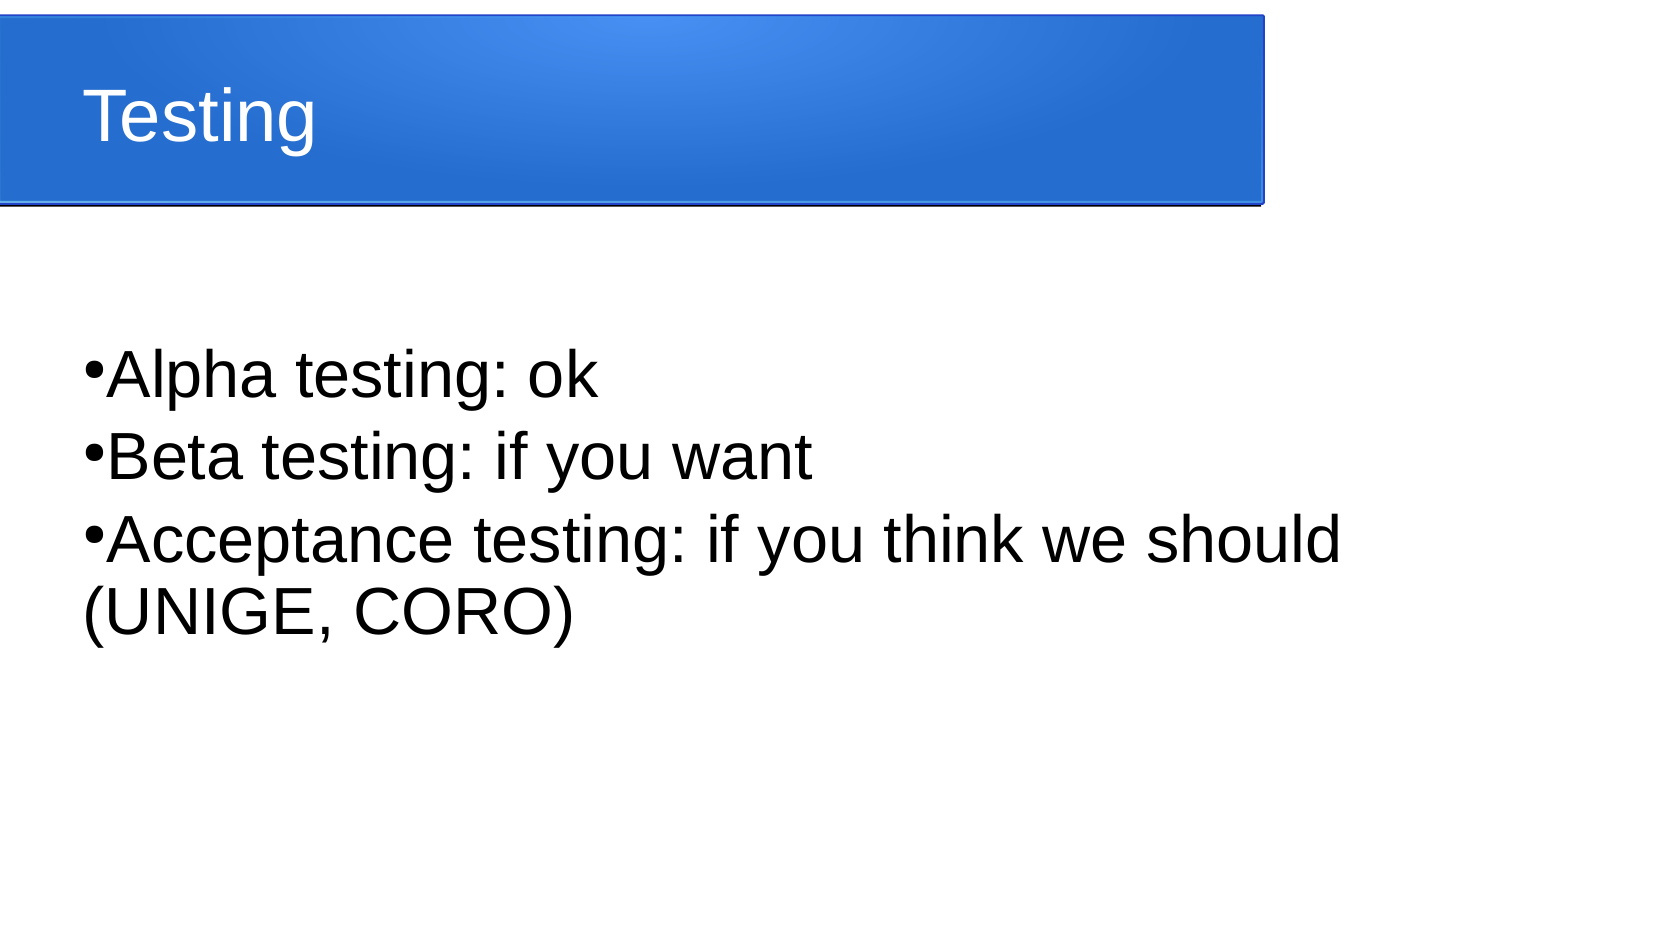

# Testing
Alpha testing: ok
Beta testing: if you want
Acceptance testing: if you think we should (UNIGE, CORO)